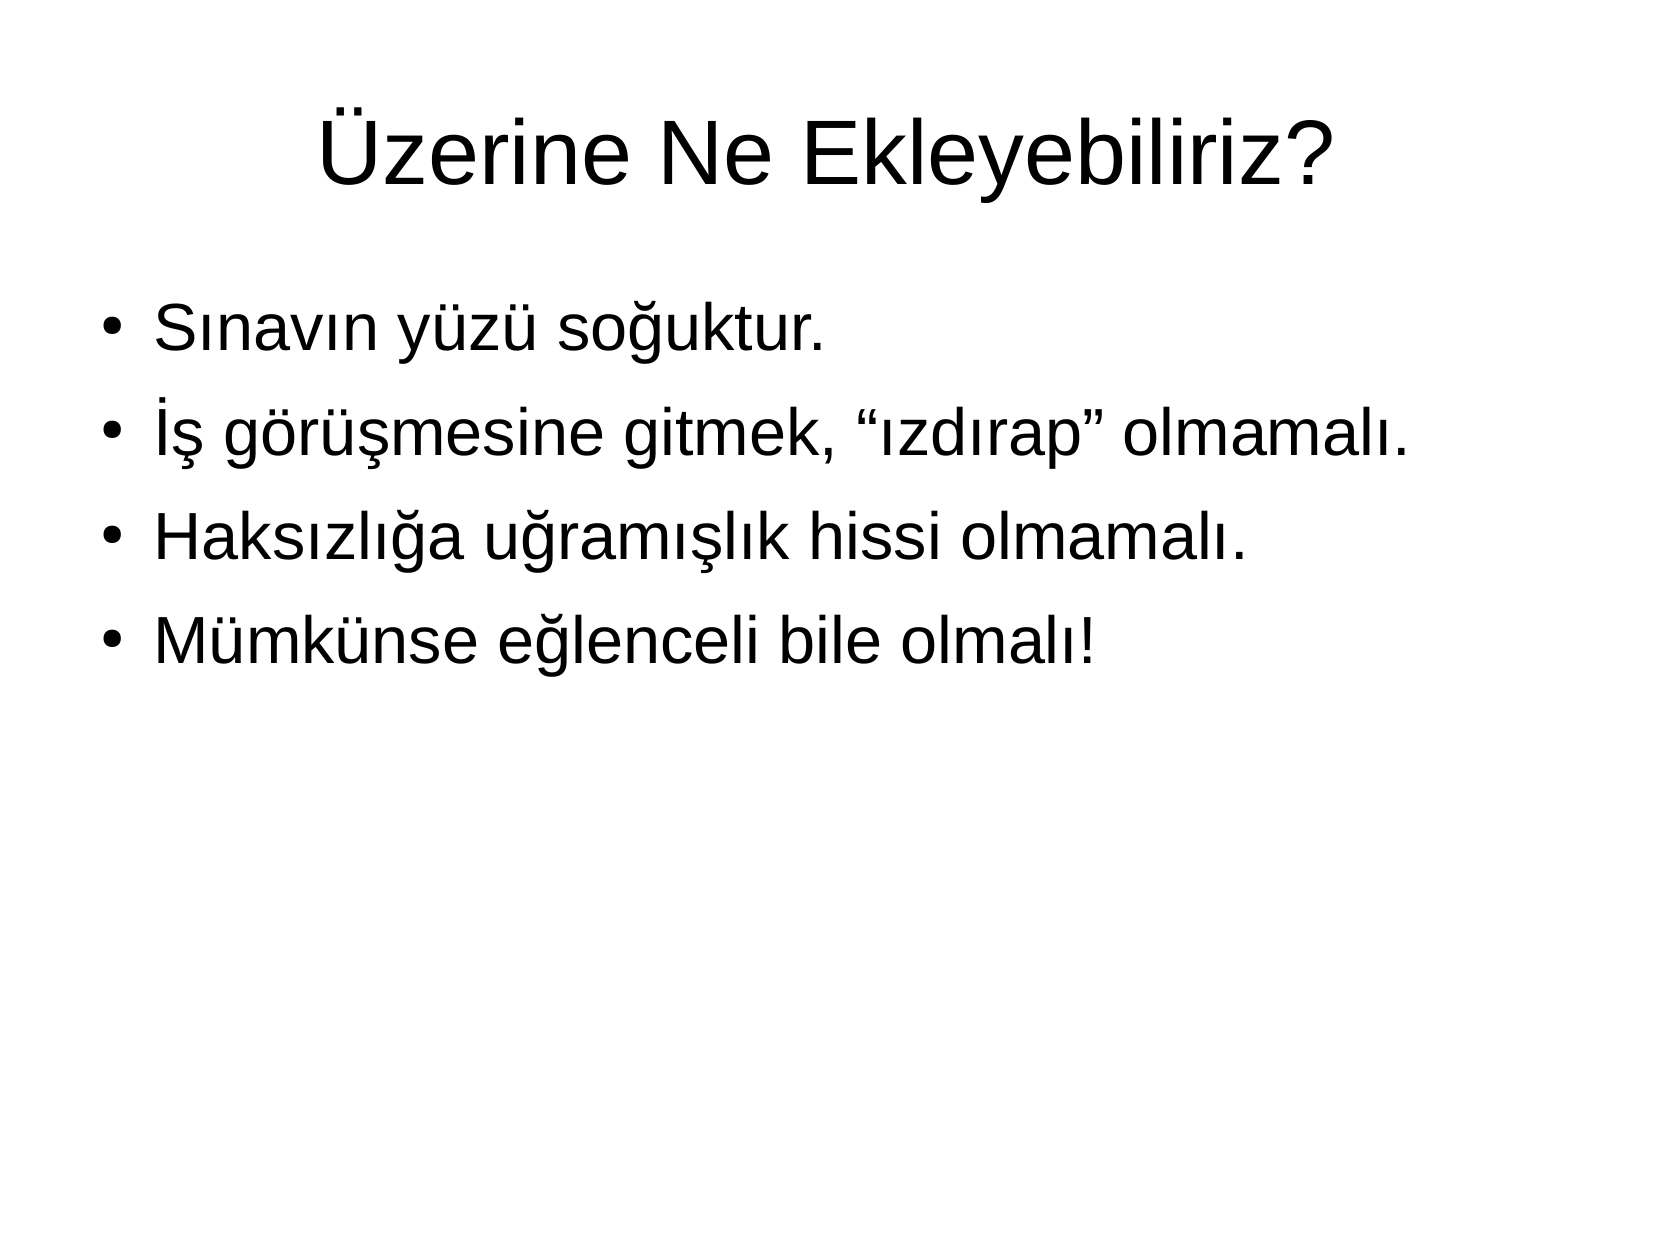

# Üzerine Ne Ekleyebiliriz?
Sınavın yüzü soğuktur.
İş görüşmesine gitmek, “ızdırap” olmamalı.
Haksızlığa uğramışlık hissi olmamalı.
Mümkünse eğlenceli bile olmalı!